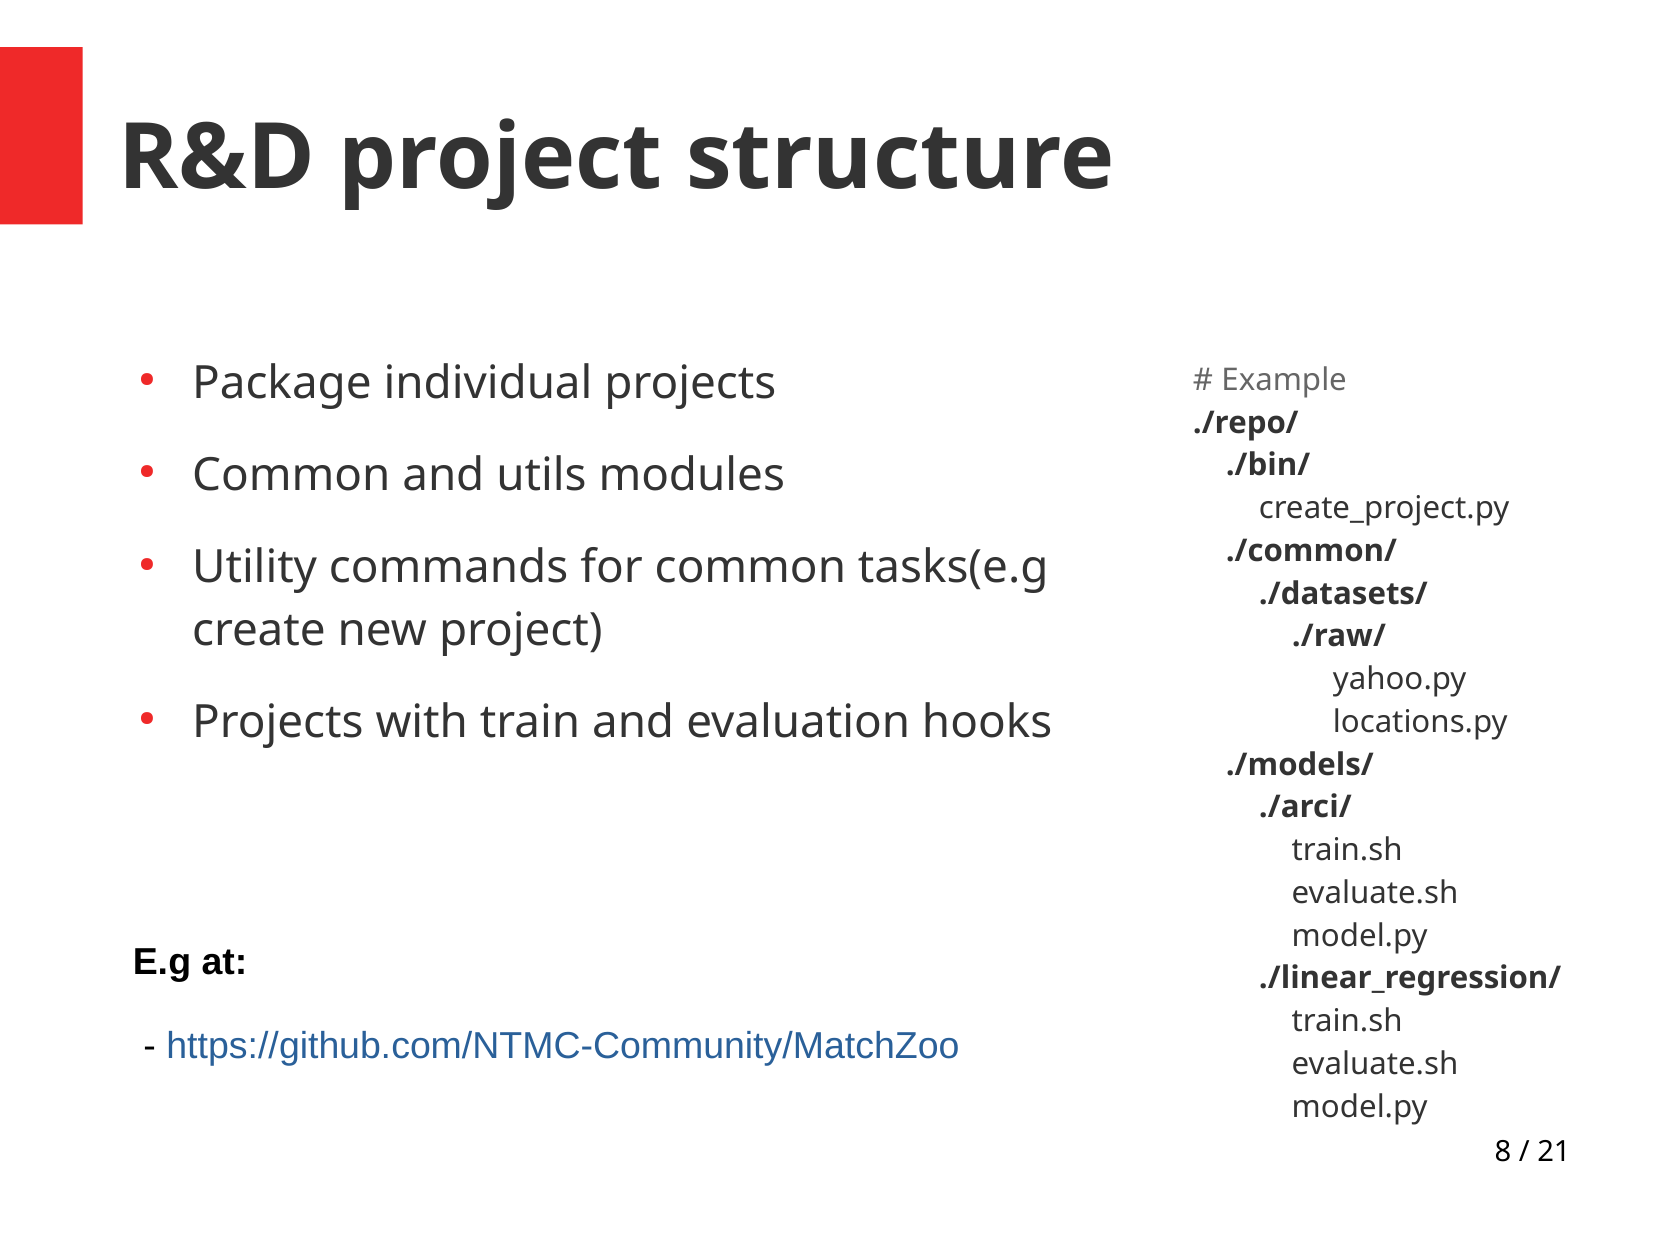

# R&D project structure
# Example ./repo/ ./bin/ create_project.py ./common/ ./datasets/ ./raw/ yahoo.py locations.py ./models/ ./arci/ train.sh evaluate.sh model.py ./linear_regression/ train.sh evaluate.sh model.py
Package individual projects
Common and utils modules
Utility commands for common tasks(e.g create new project)
Projects with train and evaluation hooks
E.g at:
 - https://github.com/NTMC-Community/MatchZoo
8